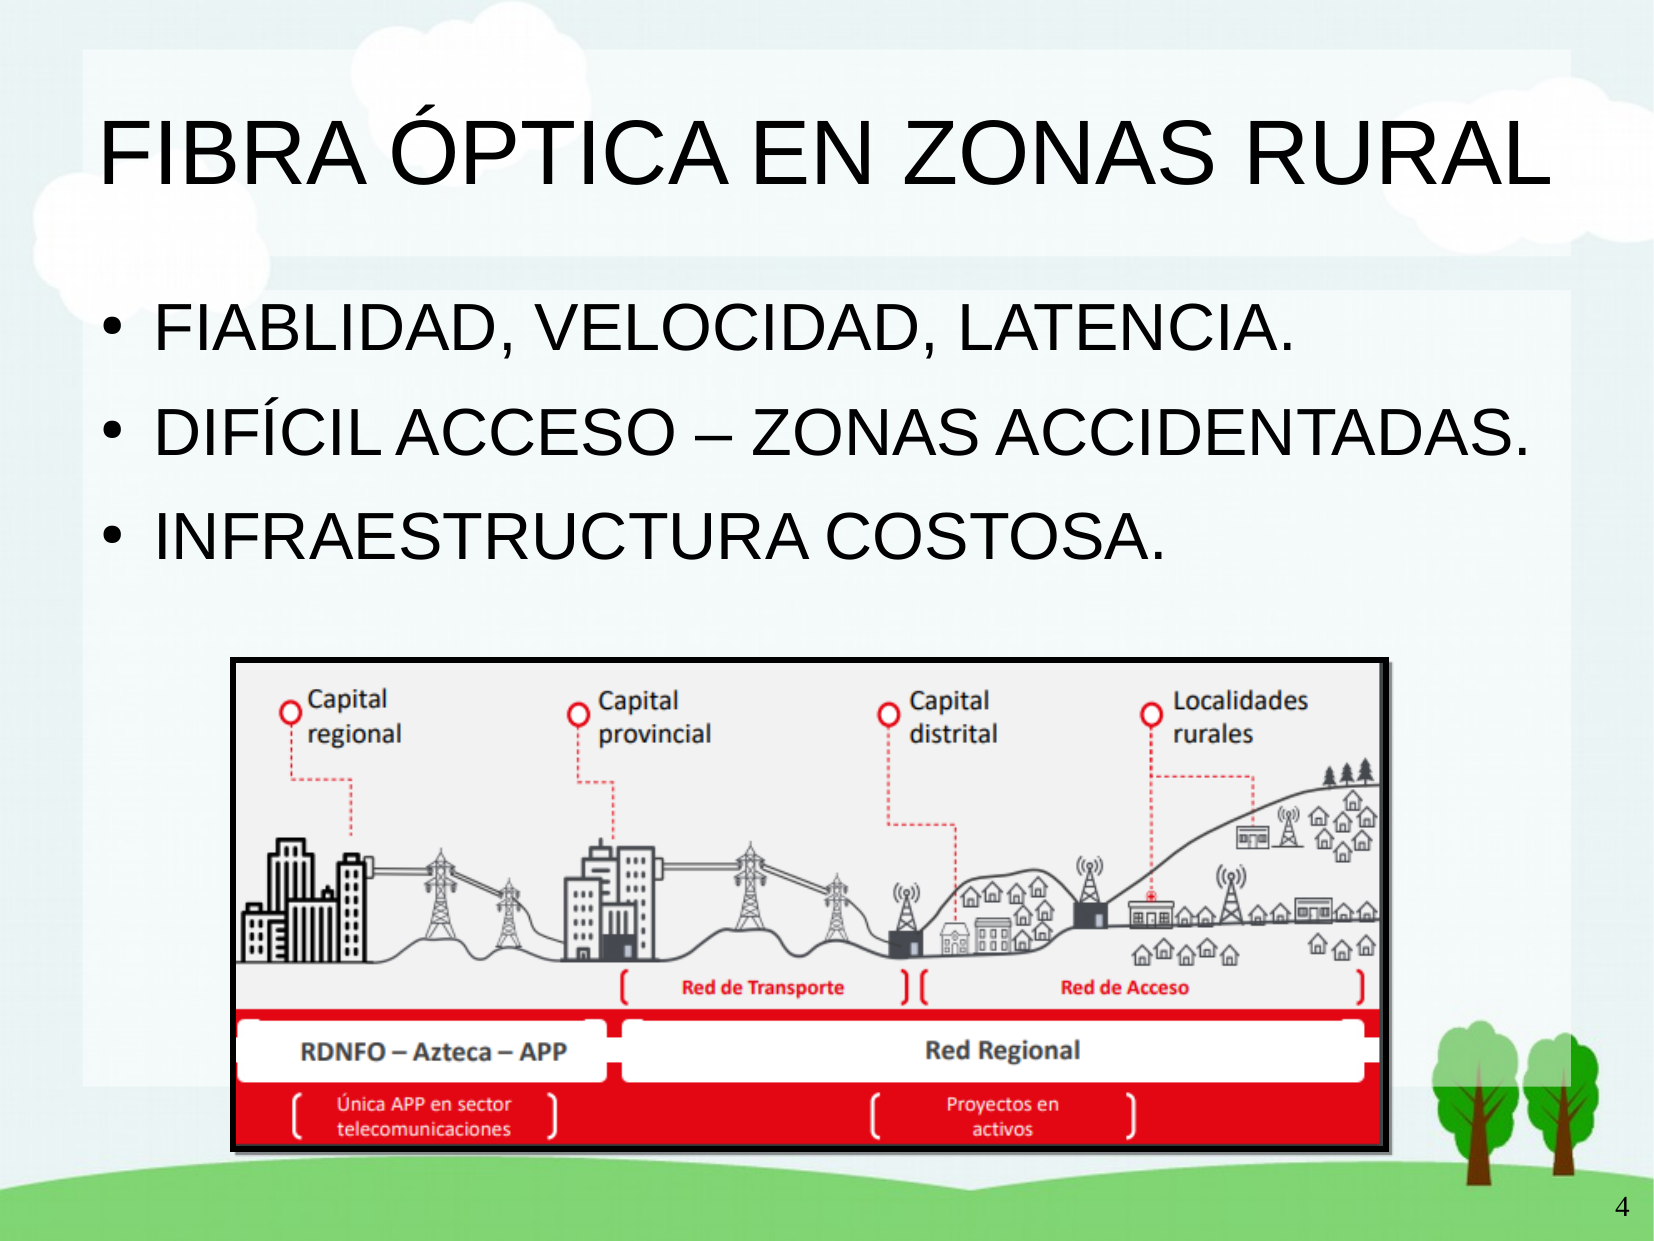

# FIBRA ÓPTICA EN ZONAS RURAL
FIABLIDAD, VELOCIDAD, LATENCIA.
DIFÍCIL ACCESO – ZONAS ACCIDENTADAS.
INFRAESTRUCTURA COSTOSA.
4